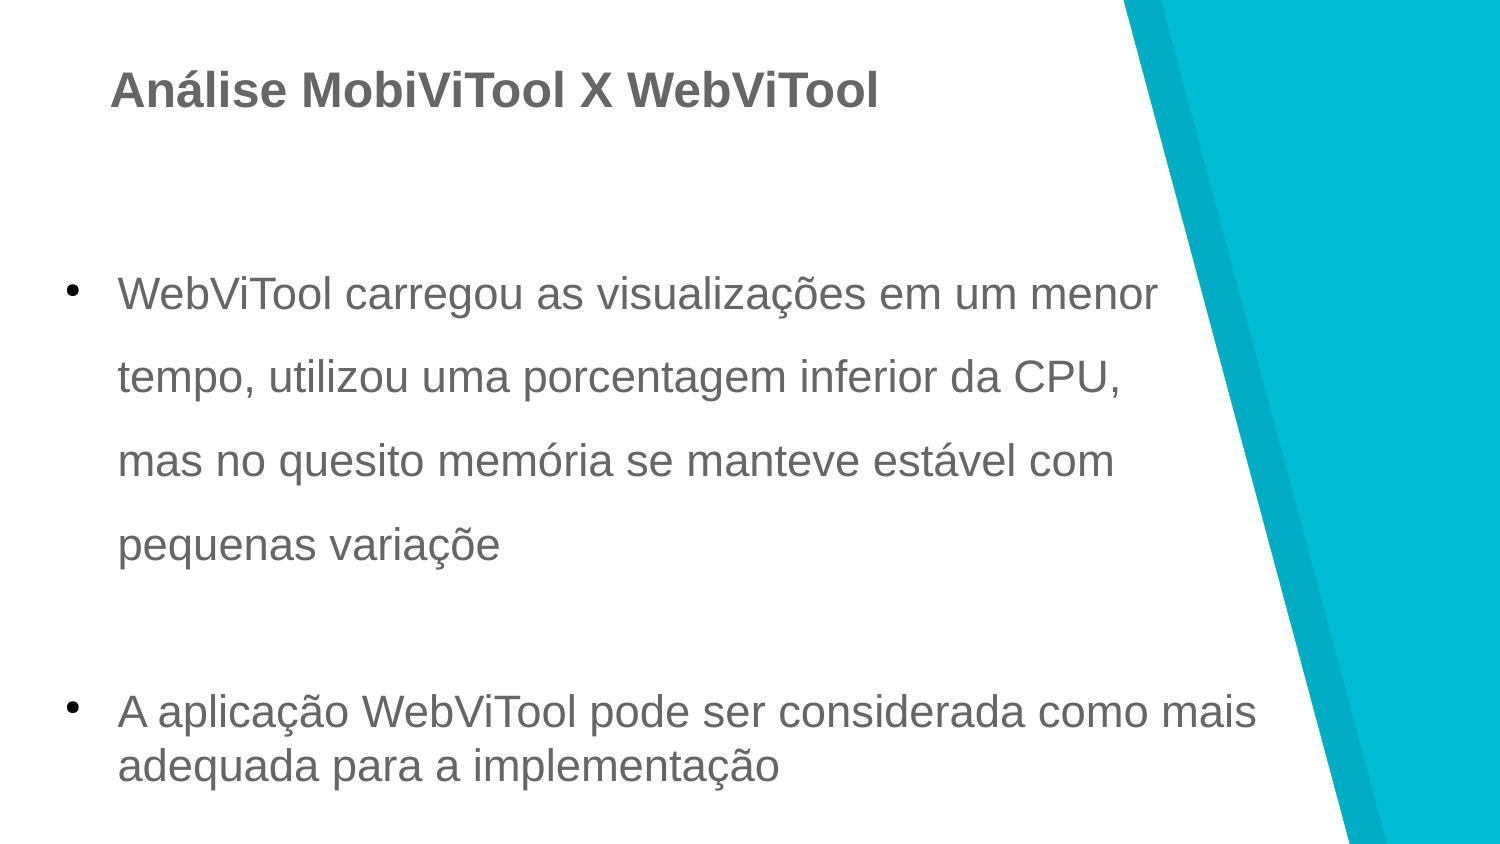

# Análise MobiViTool X WebViTool
WebViTool carregou as visualizações em um menor
tempo, utilizou uma porcentagem inferior da CPU,
mas no quesito memória se manteve estável com
pequenas variaçõe
A aplicação WebViTool pode ser considerada como mais adequada para a implementação